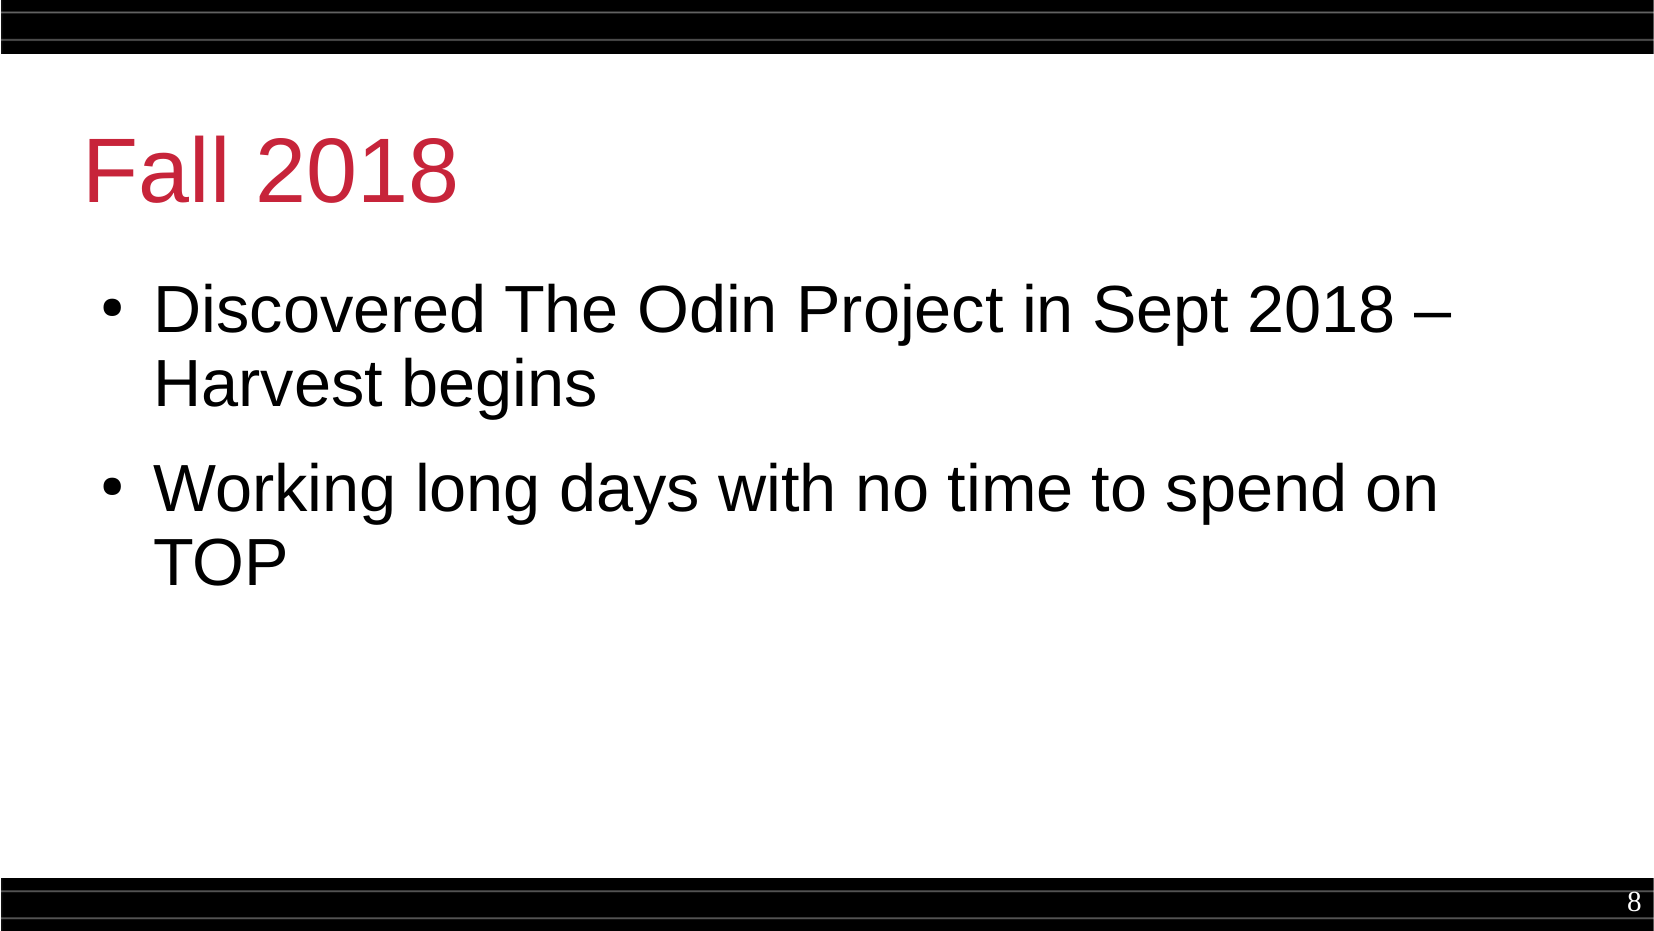

# Fall 2018
Discovered The Odin Project in Sept 2018 – Harvest begins
Working long days with no time to spend on TOP